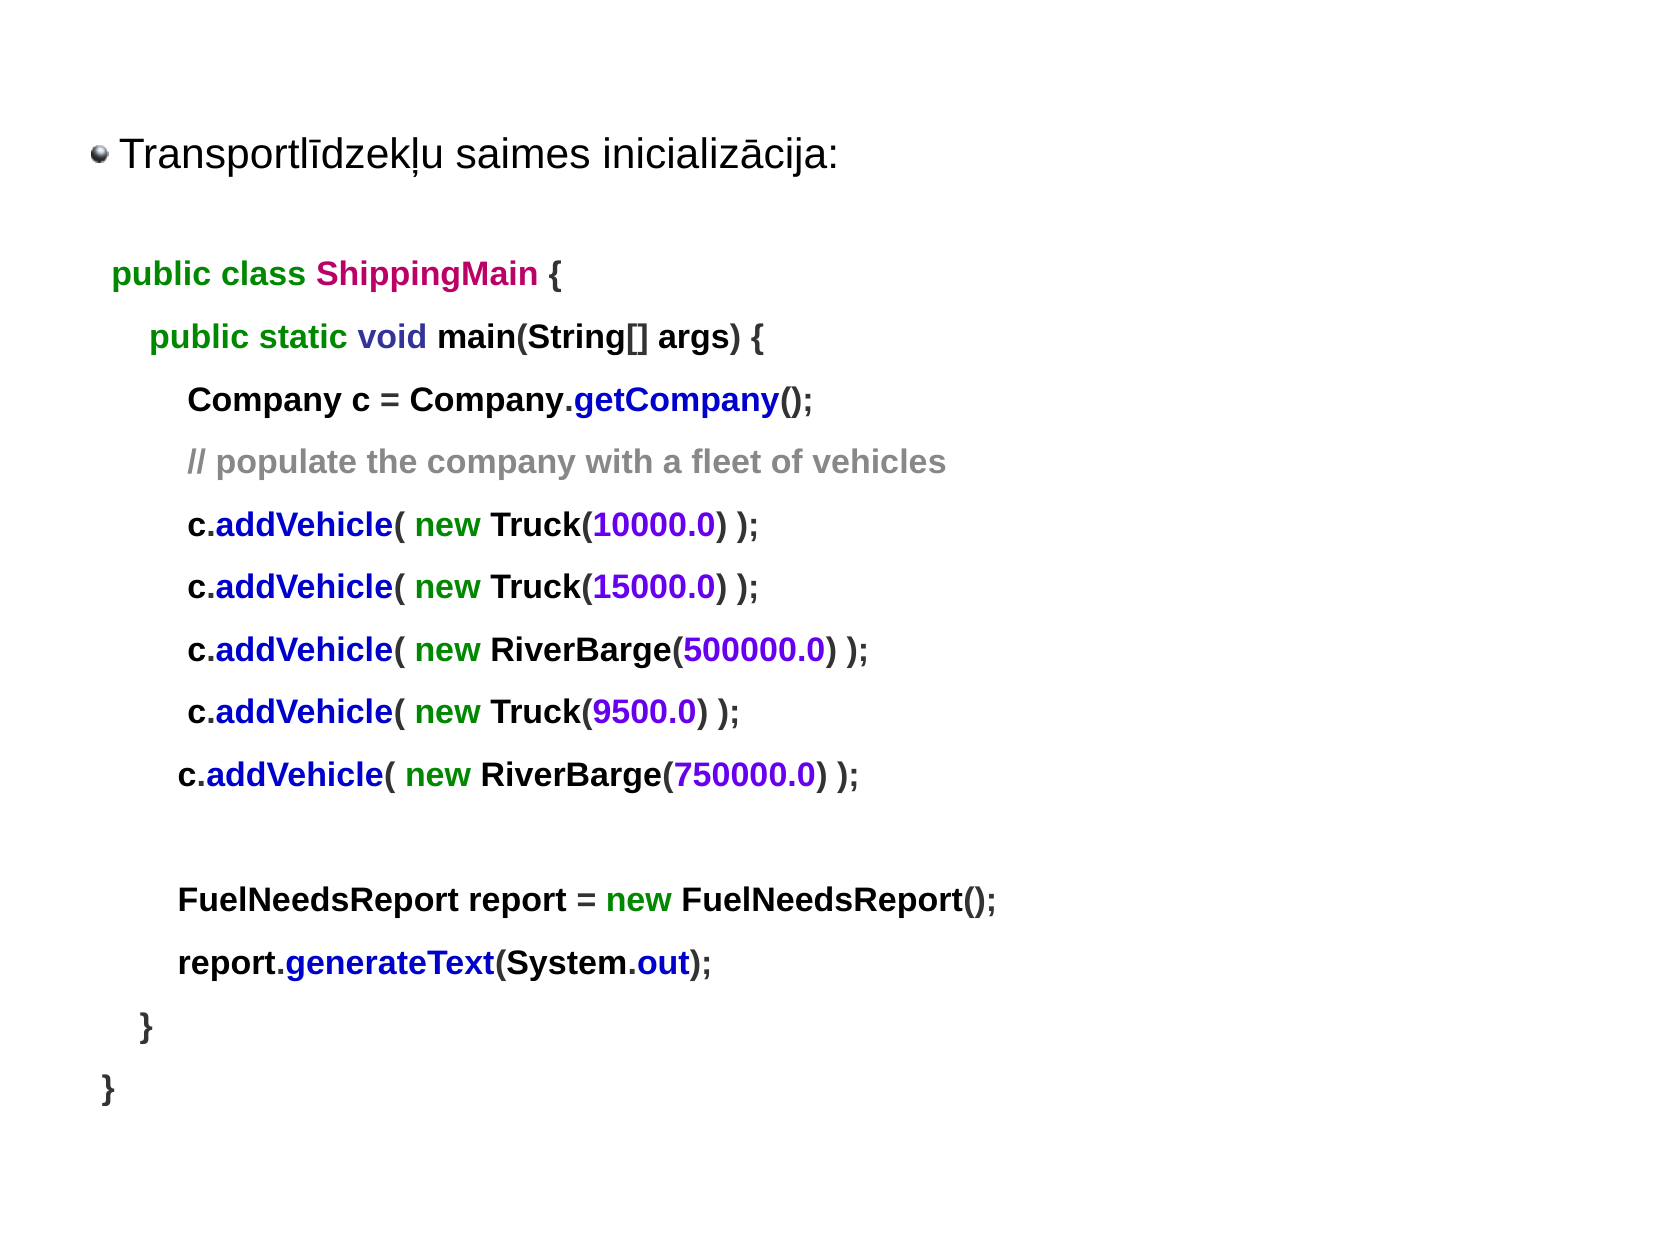

# Transportlīdzekļu saimes inicializācija:
 public class ShippingMain {
 public static void main(String[] args) {
 Company c = Company.getCompany();
 // populate the company with a fleet of vehicles
 c.addVehicle( new Truck(10000.0) );
 c.addVehicle( new Truck(15000.0) );
 c.addVehicle( new RiverBarge(500000.0) );
 c.addVehicle( new Truck(9500.0) );
 c.addVehicle( new RiverBarge(750000.0) );
 FuelNeedsReport report = new FuelNeedsReport();
 report.generateText(System.out);
 }
 }